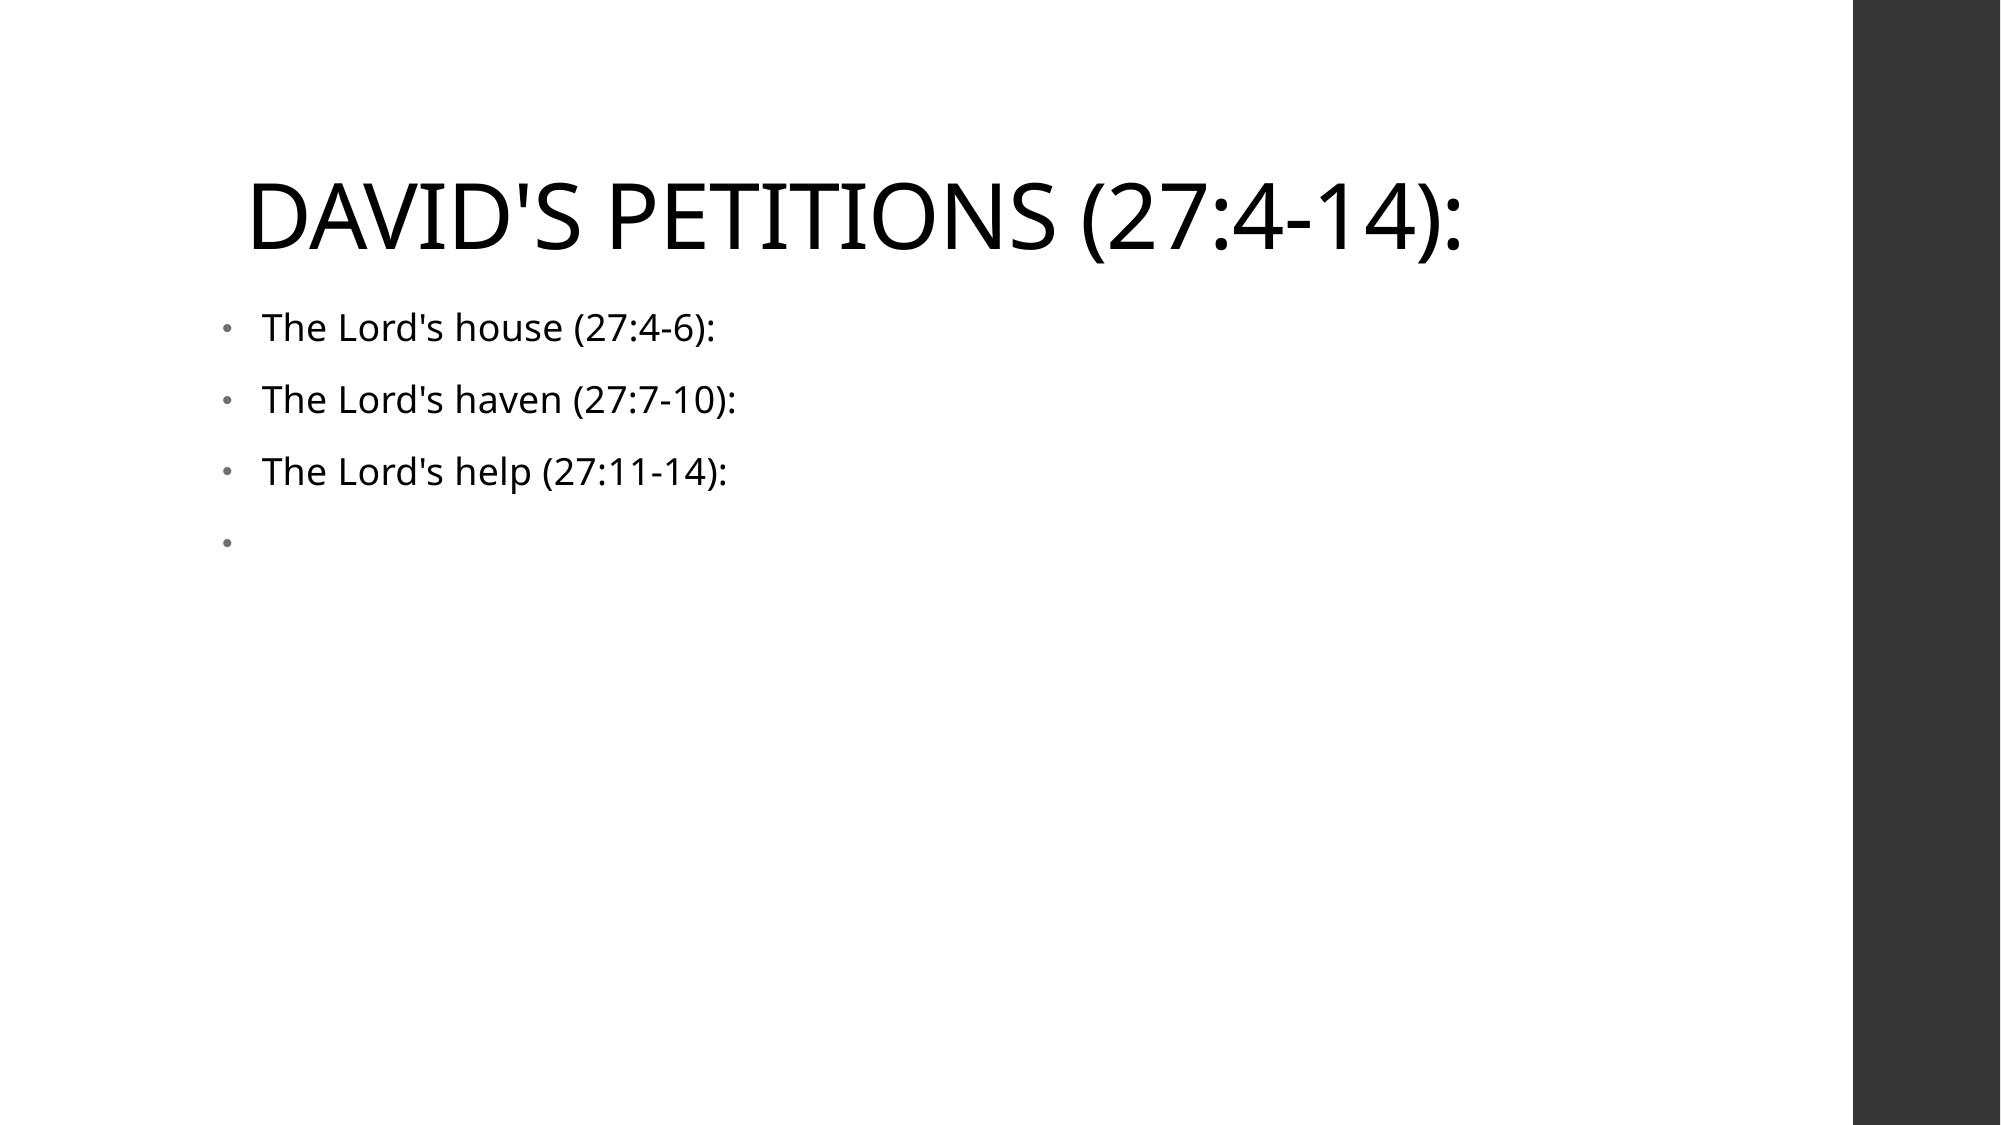

# DAVID'S PETITIONS (27:4-14):
 The Lord's house (27:4-6):
 The Lord's haven (27:7-10):
 The Lord's help (27:11-14):